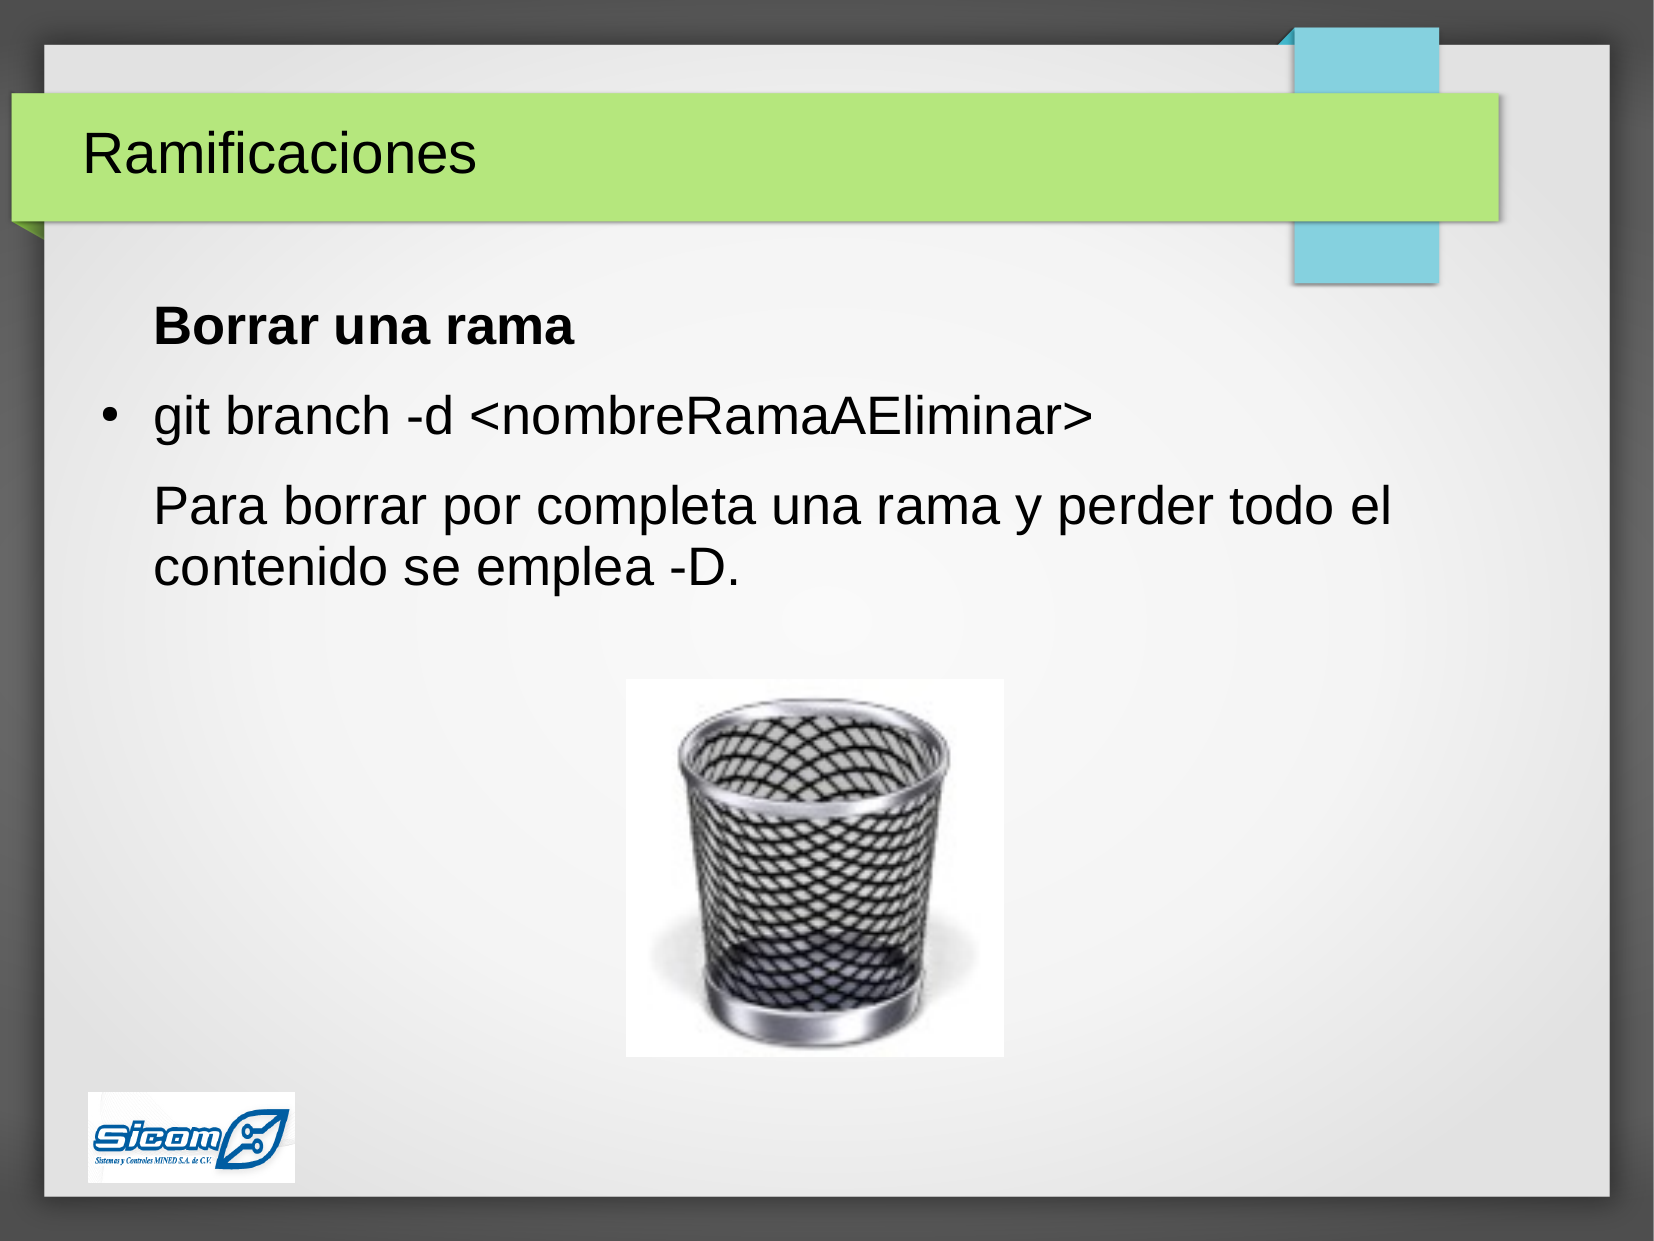

# Ramificaciones
Borrar una rama
git branch -d <nombreRamaAEliminar>
Para borrar por completa una rama y perder todo el contenido se emplea -D.